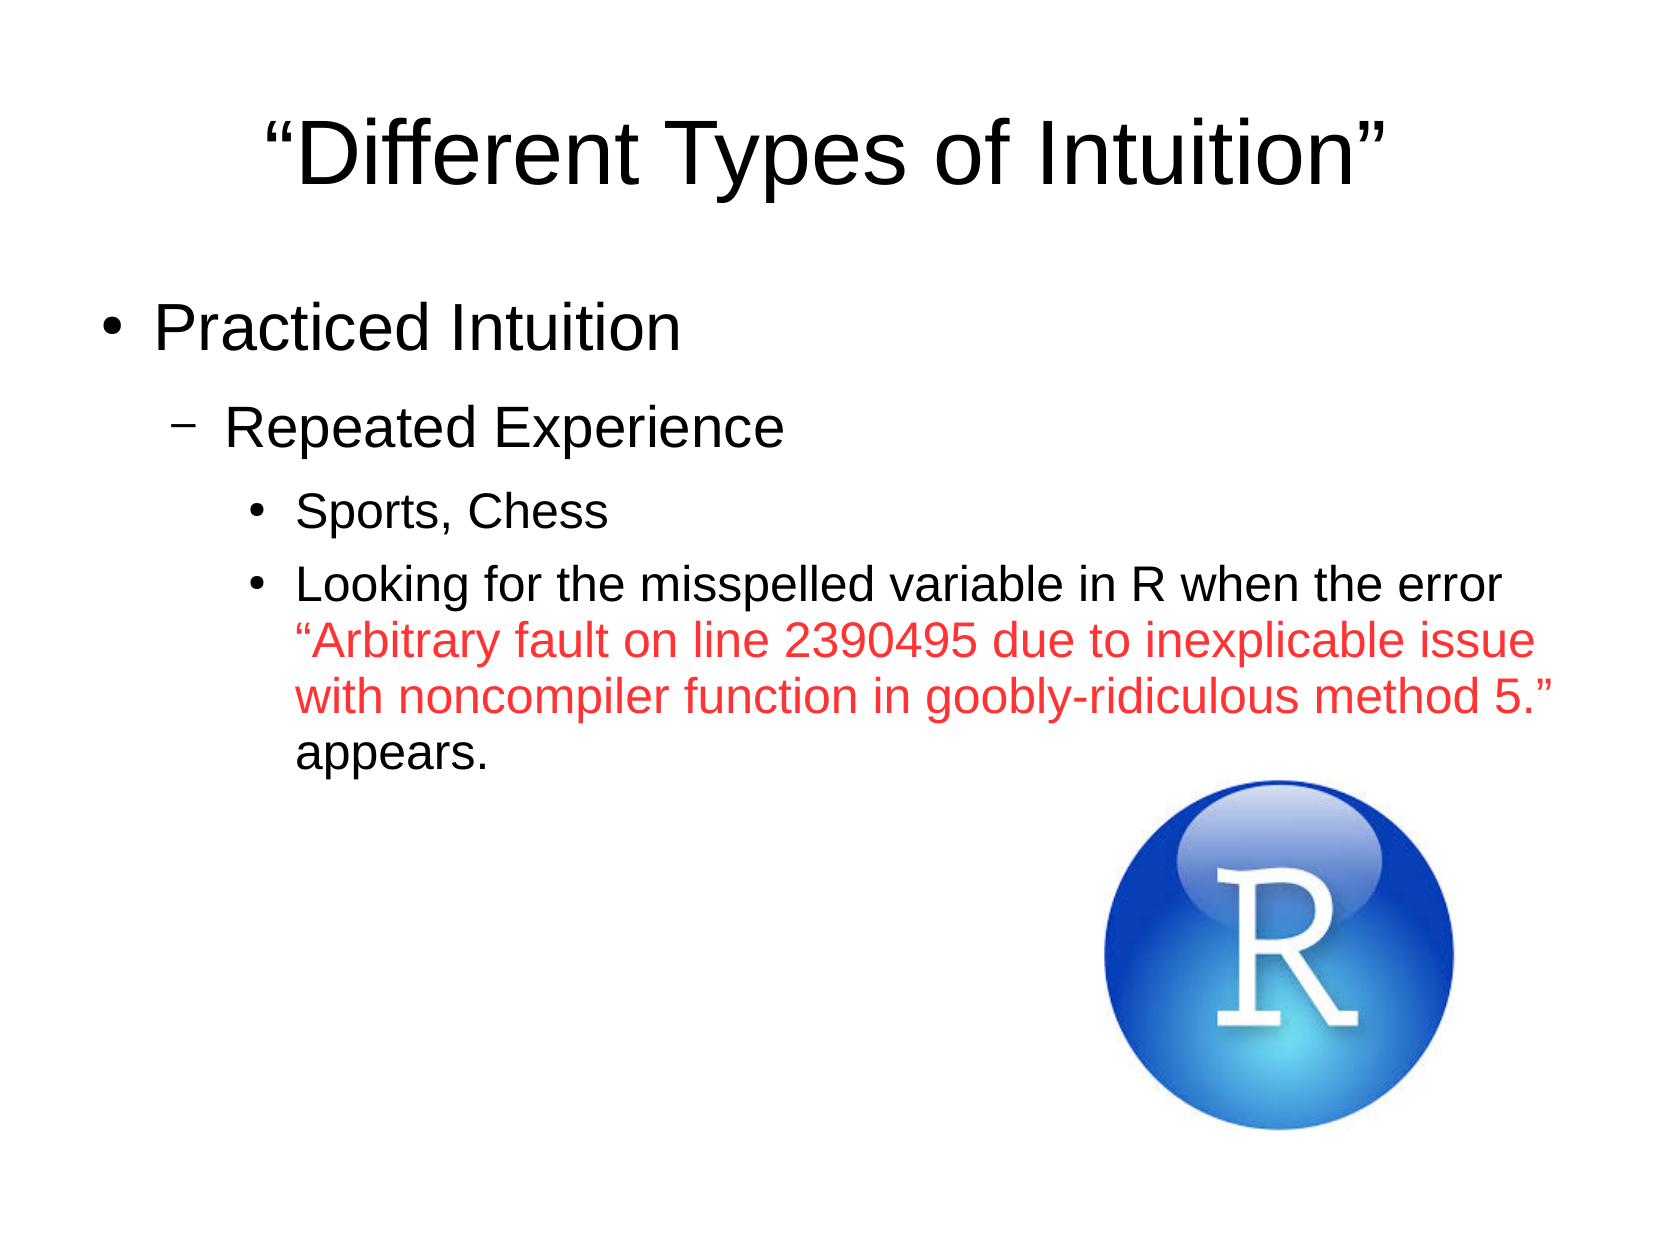

# “Different Types of Intuition”
Practiced Intuition
Repeated Experience
Sports, Chess
Looking for the misspelled variable in R when the error “Arbitrary fault on line 2390495 due to inexplicable issue with noncompiler function in goobly-ridiculous method 5.”
appears.